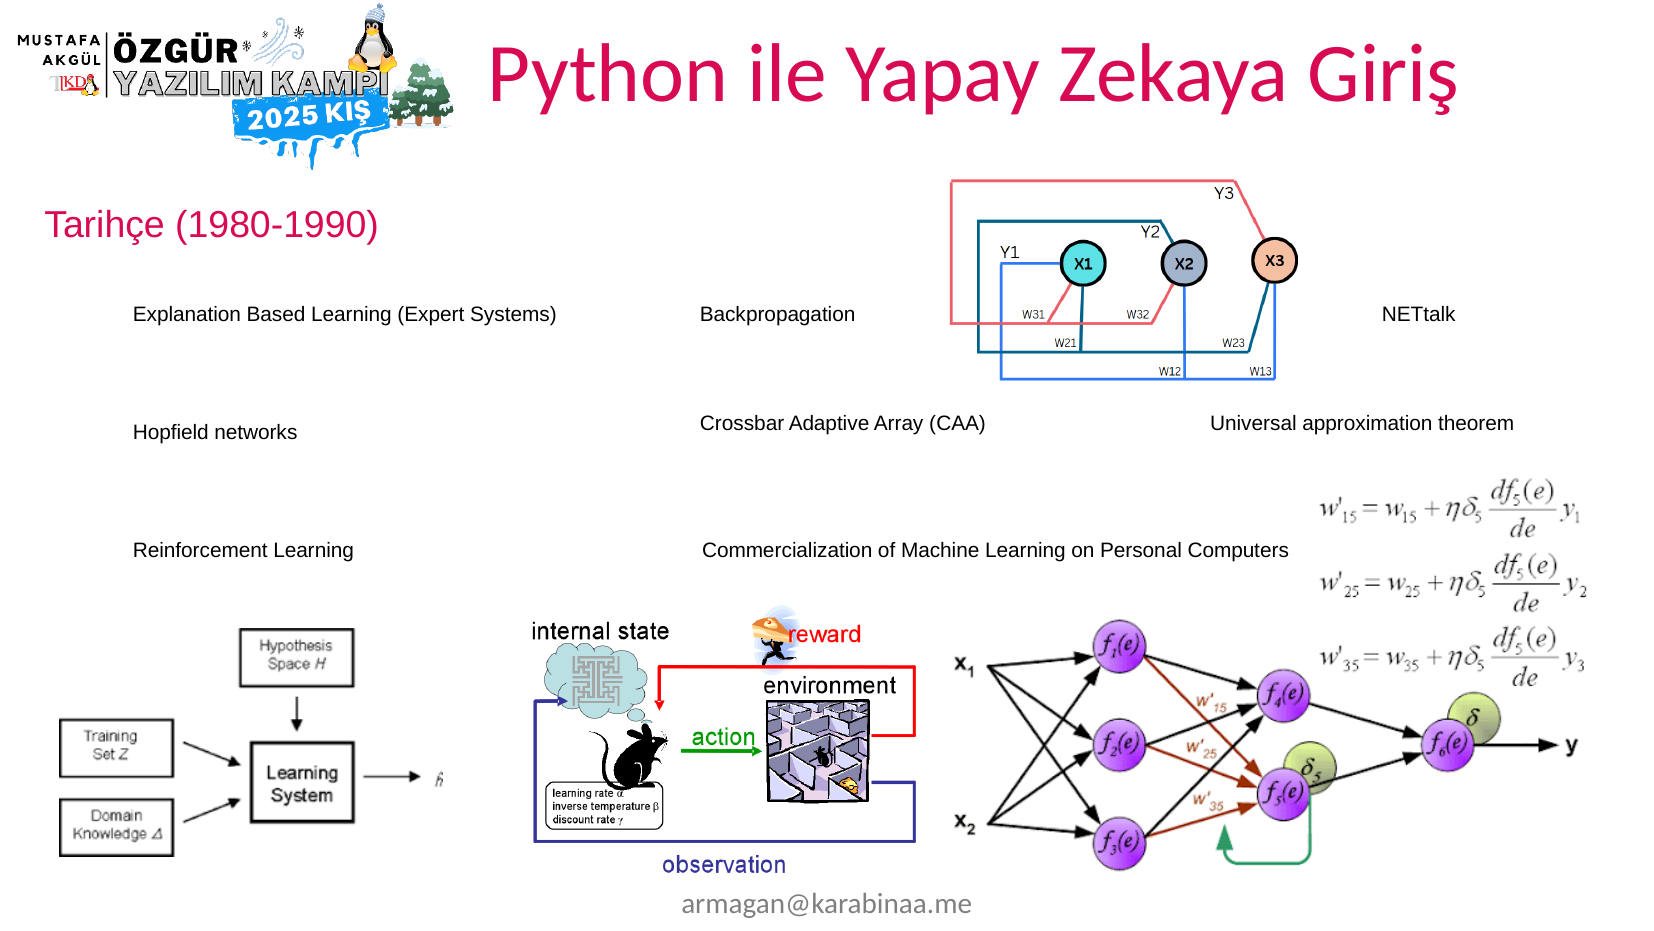

Python ile Yapay Zekaya Giriş
Tarihçe (1980-1990)
Backpropagation
NETtalk
Explanation Based Learning (Expert Systems)
Crossbar Adaptive Array (CAA)
Universal approximation theorem
Hopfield networks
Reinforcement Learning
Commercialization of Machine Learning on Personal Computers
armagan@karabinaa.me